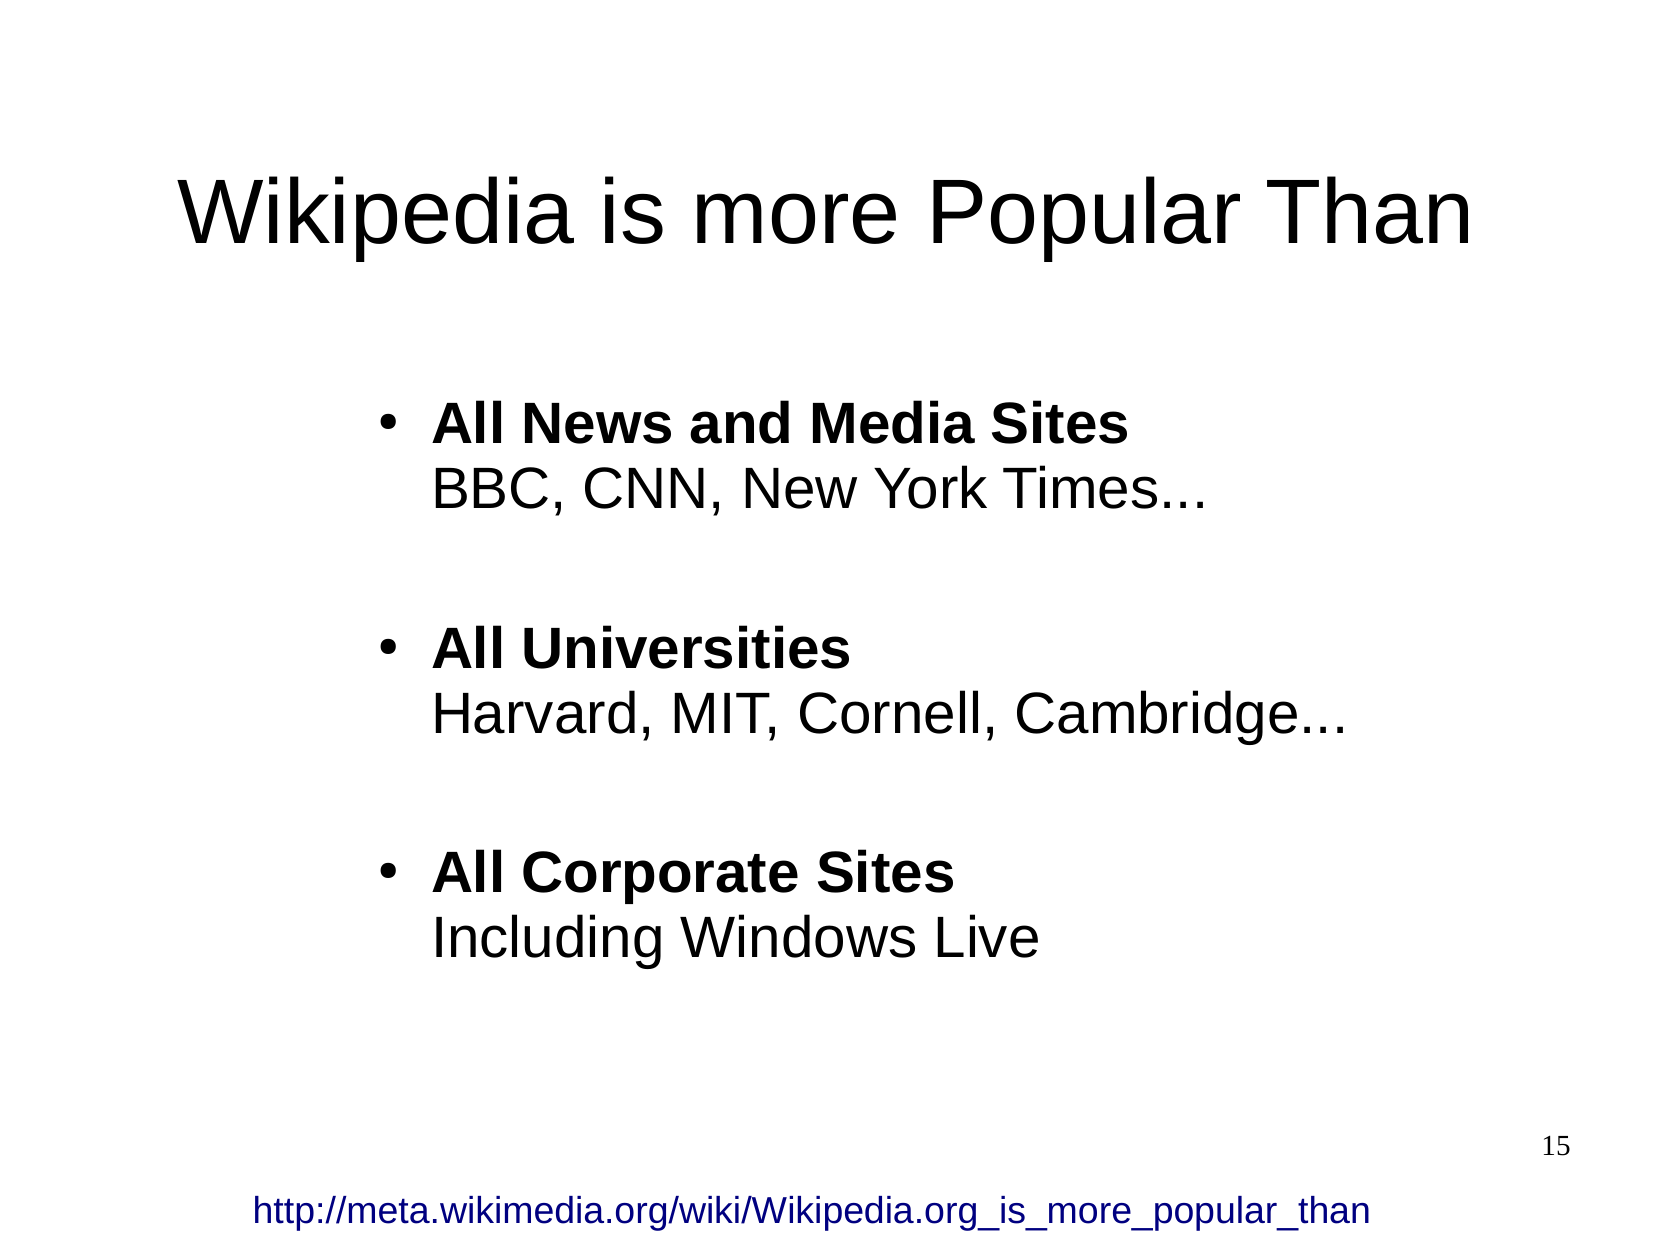

# Wikipedia is more Popular Than
All News and Media Sites
BBC, CNN, New York Times...
All Universities
Harvard, MIT, Cornell, Cambridge...
All Corporate Sites
Including Windows Live
15
http://meta.wikimedia.org/wiki/Wikipedia.org_is_more_popular_than...